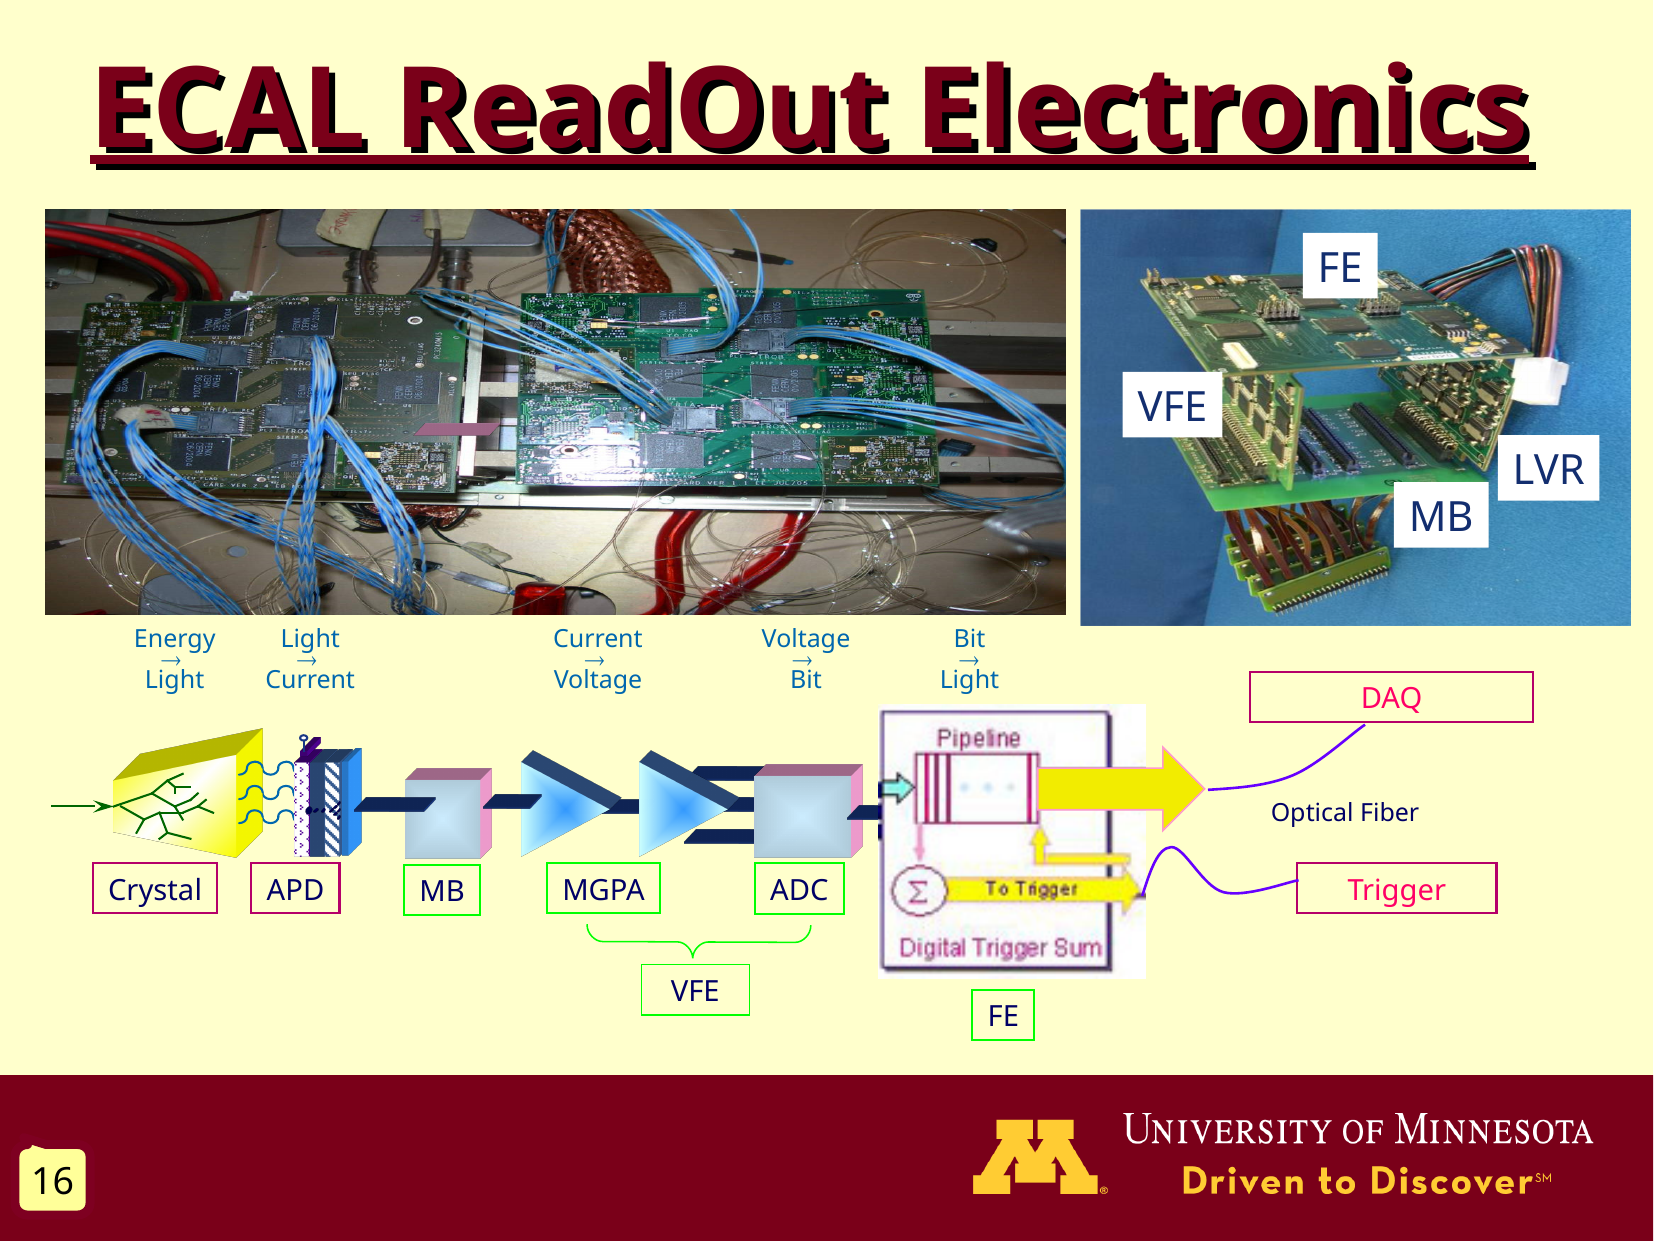

# ECAL ReadOut Electronics
FE
VFE
LVR
MB
Energy

Light
Crystal
Light

Current
APD
Current

Voltage
Voltage

Bit
MGPA
ADC
VFE
Bit
 
Light
FE
DAQ
Optical Fiber
Trigger
MB
16